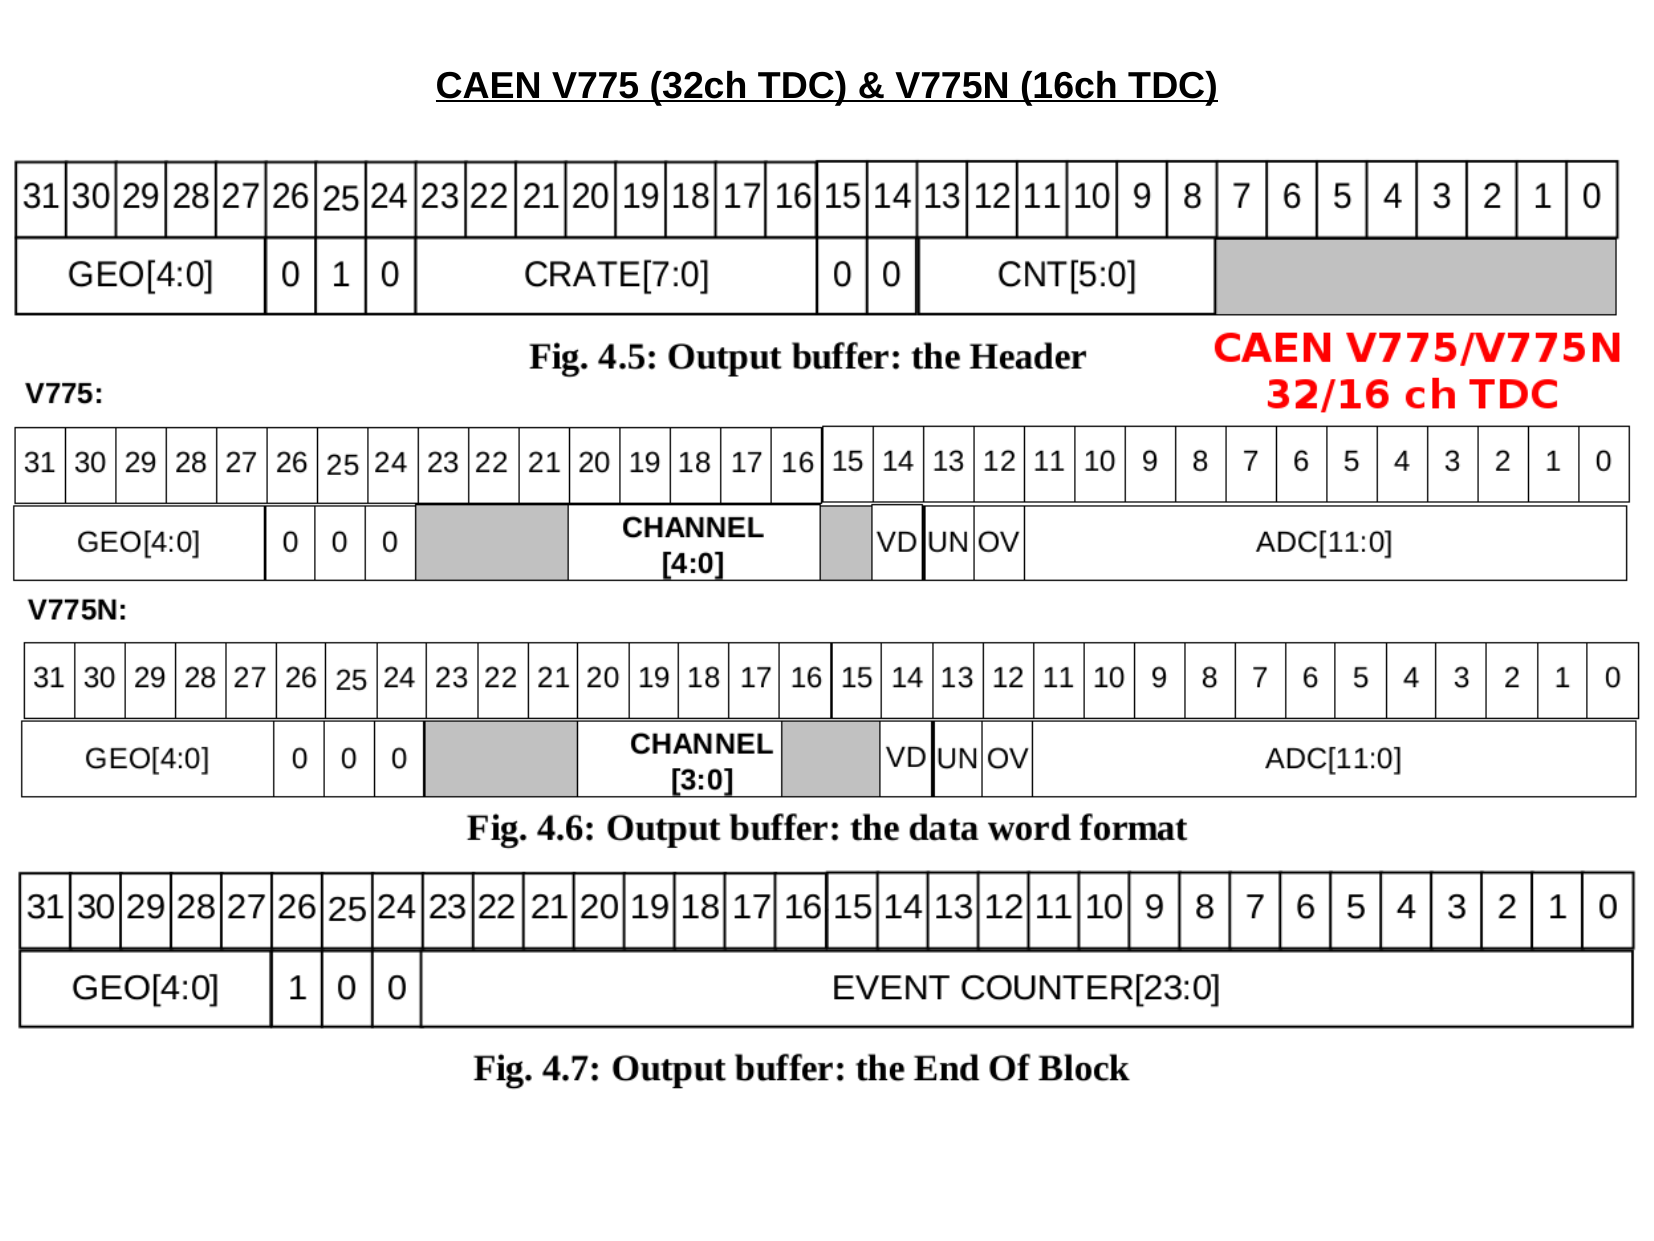

CAEN V775 (32ch TDC) & V775N (16ch TDC)